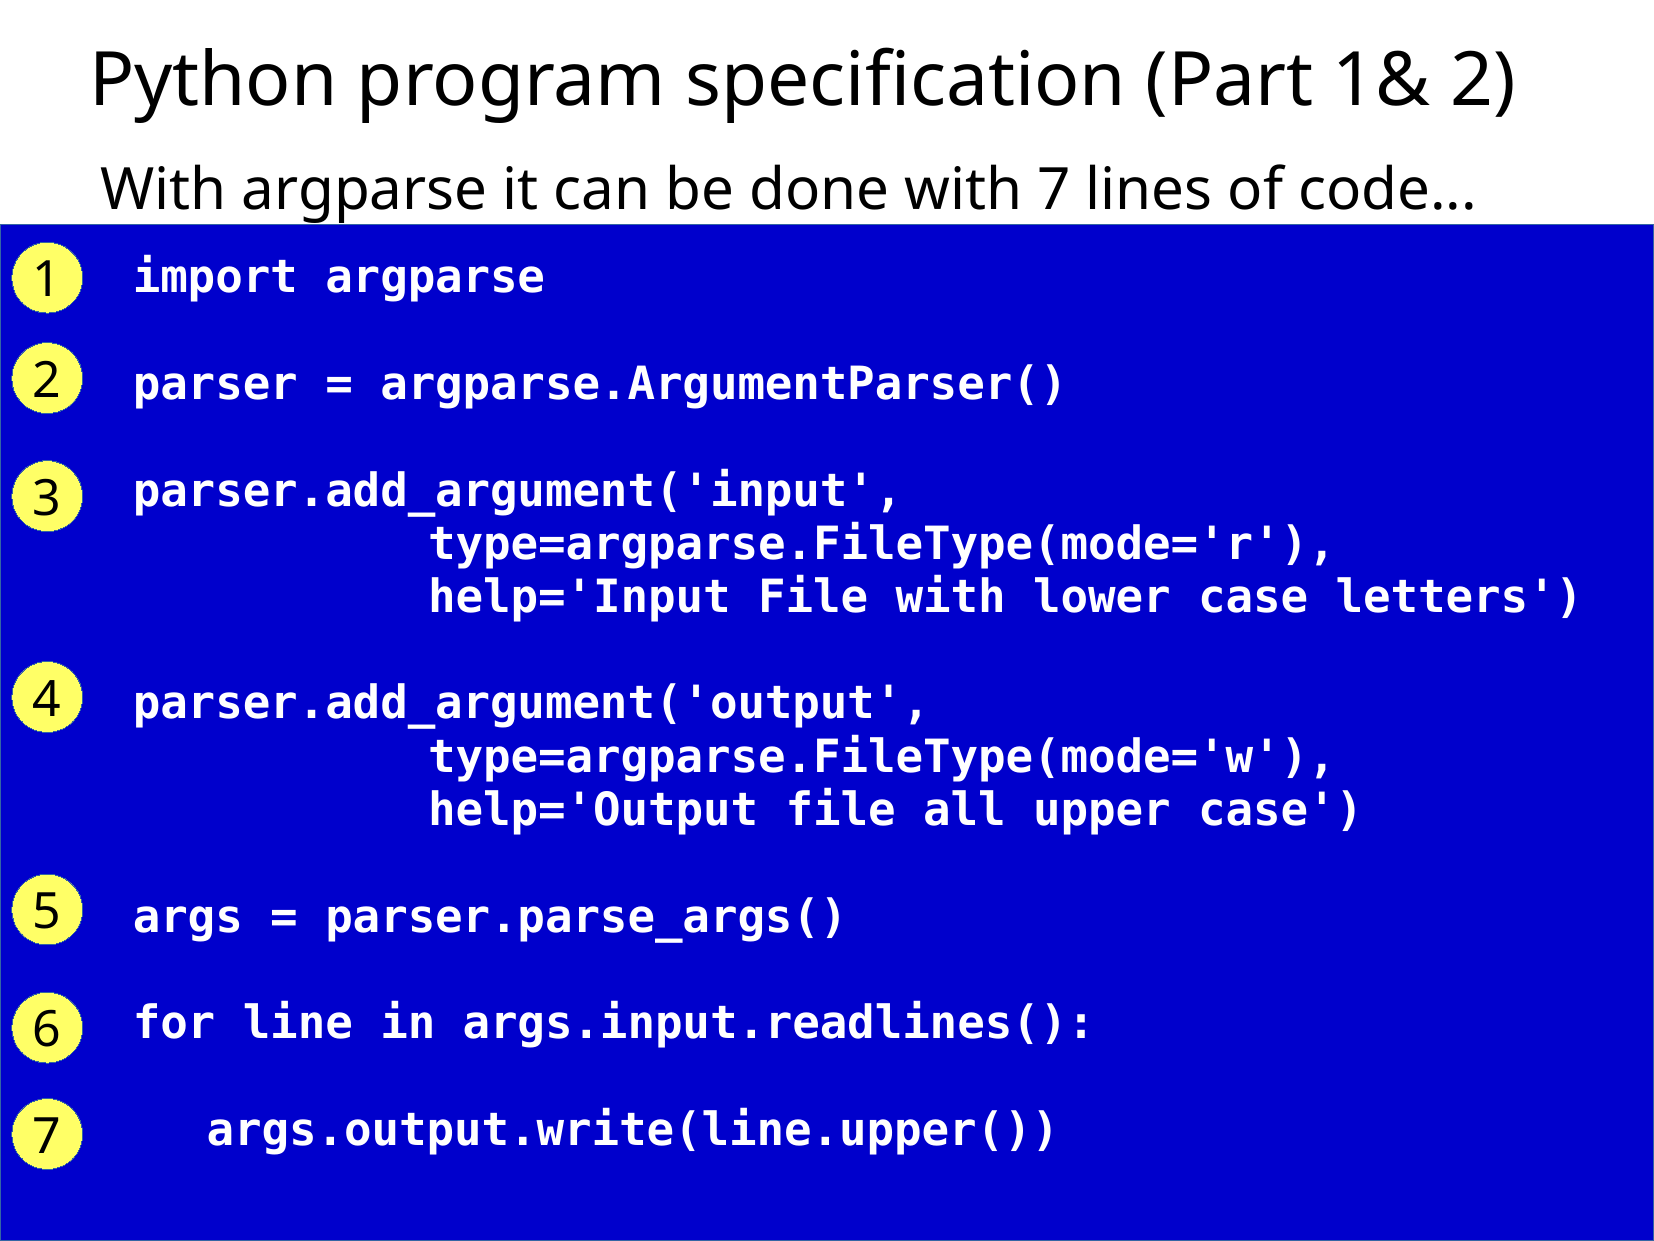

# Python program specification (Part 1& 2)
With argparse it can be done with 7 lines of code...
	import argparse
	parser = argparse.ArgumentParser()
	parser.add_argument('input',
					type=argparse.FileType(mode='r'),
 		help='Input File with lower case letters')
	parser.add_argument('output',
					type=argparse.FileType(mode='w'),
					help='Output file all upper case')
	args = parser.parse_args()
	for line in args.input.readlines():
 	args.output.write(line.upper())
1
2
3
4
5
6
7